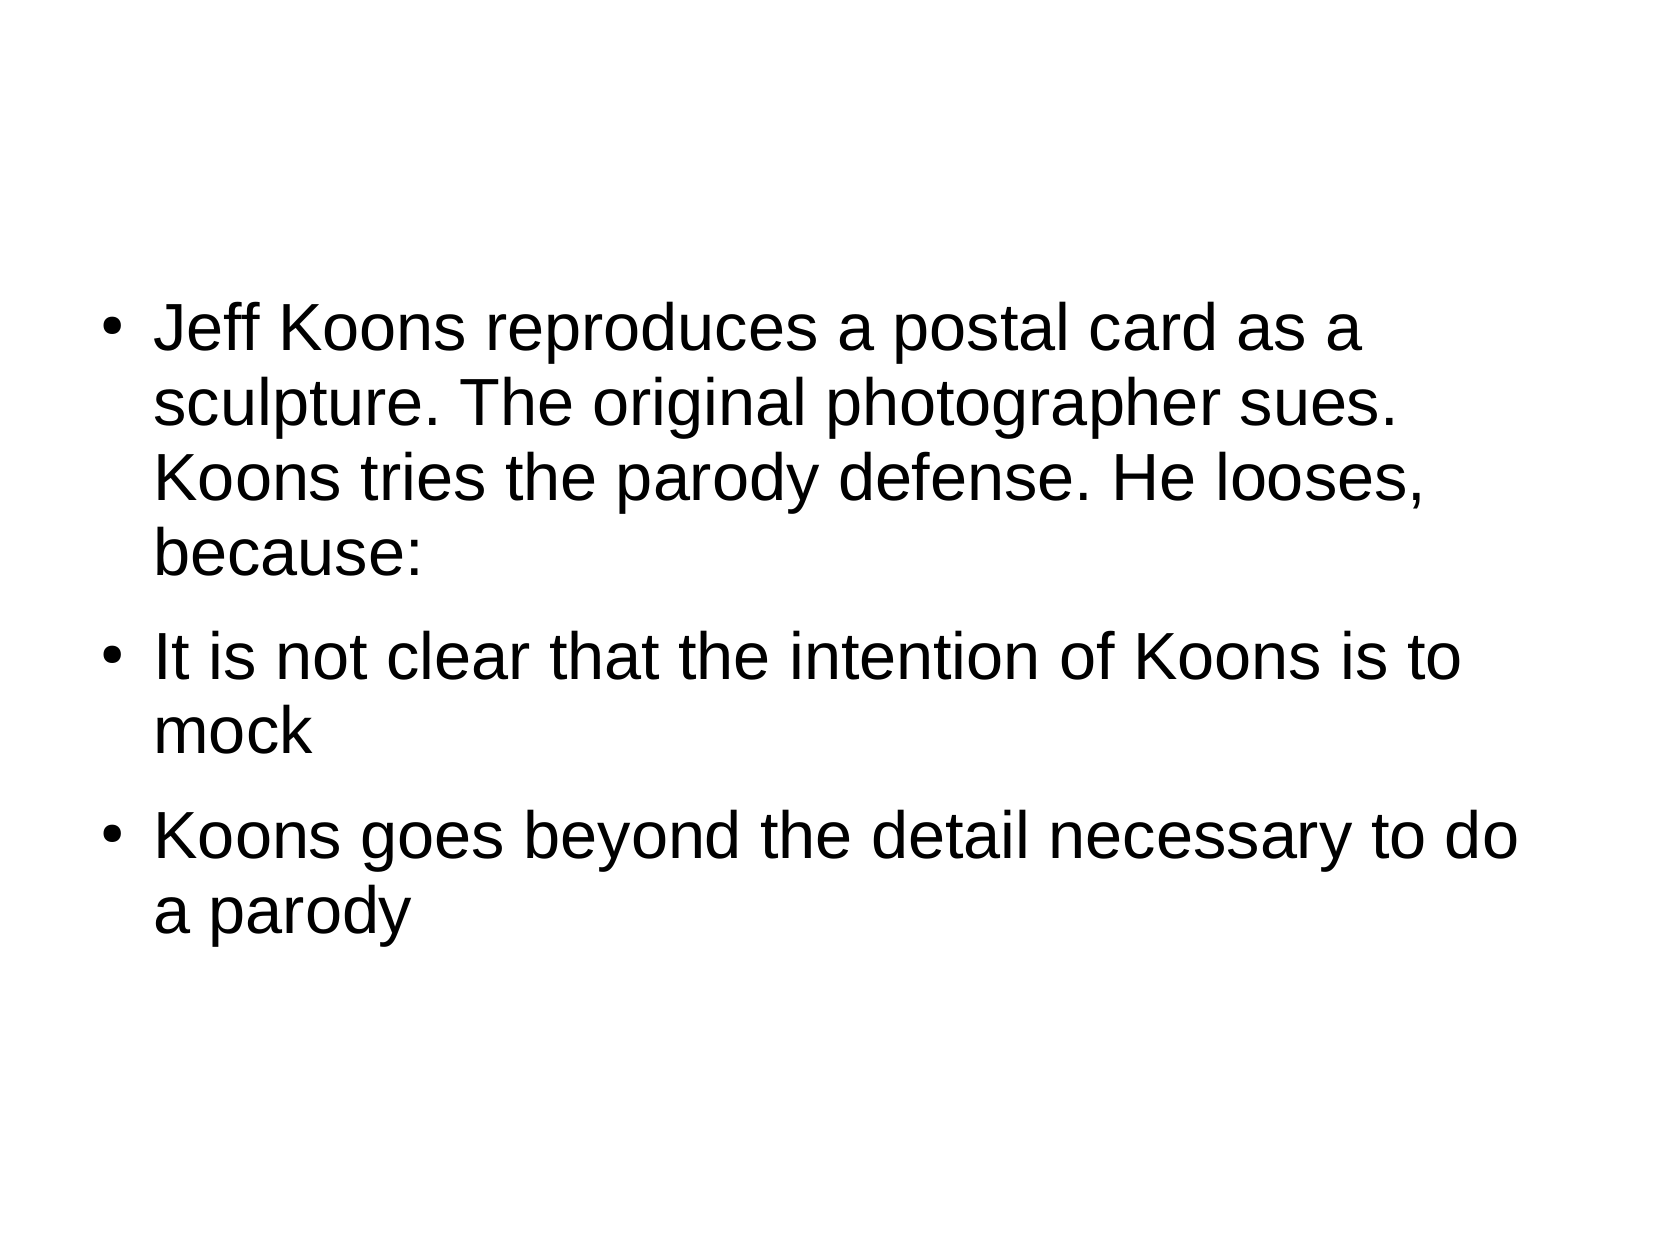

#
Jeff Koons reproduces a postal card as a sculpture. The original photographer sues. Koons tries the parody defense. He looses, because:
It is not clear that the intention of Koons is to mock
Koons goes beyond the detail necessary to do a parody